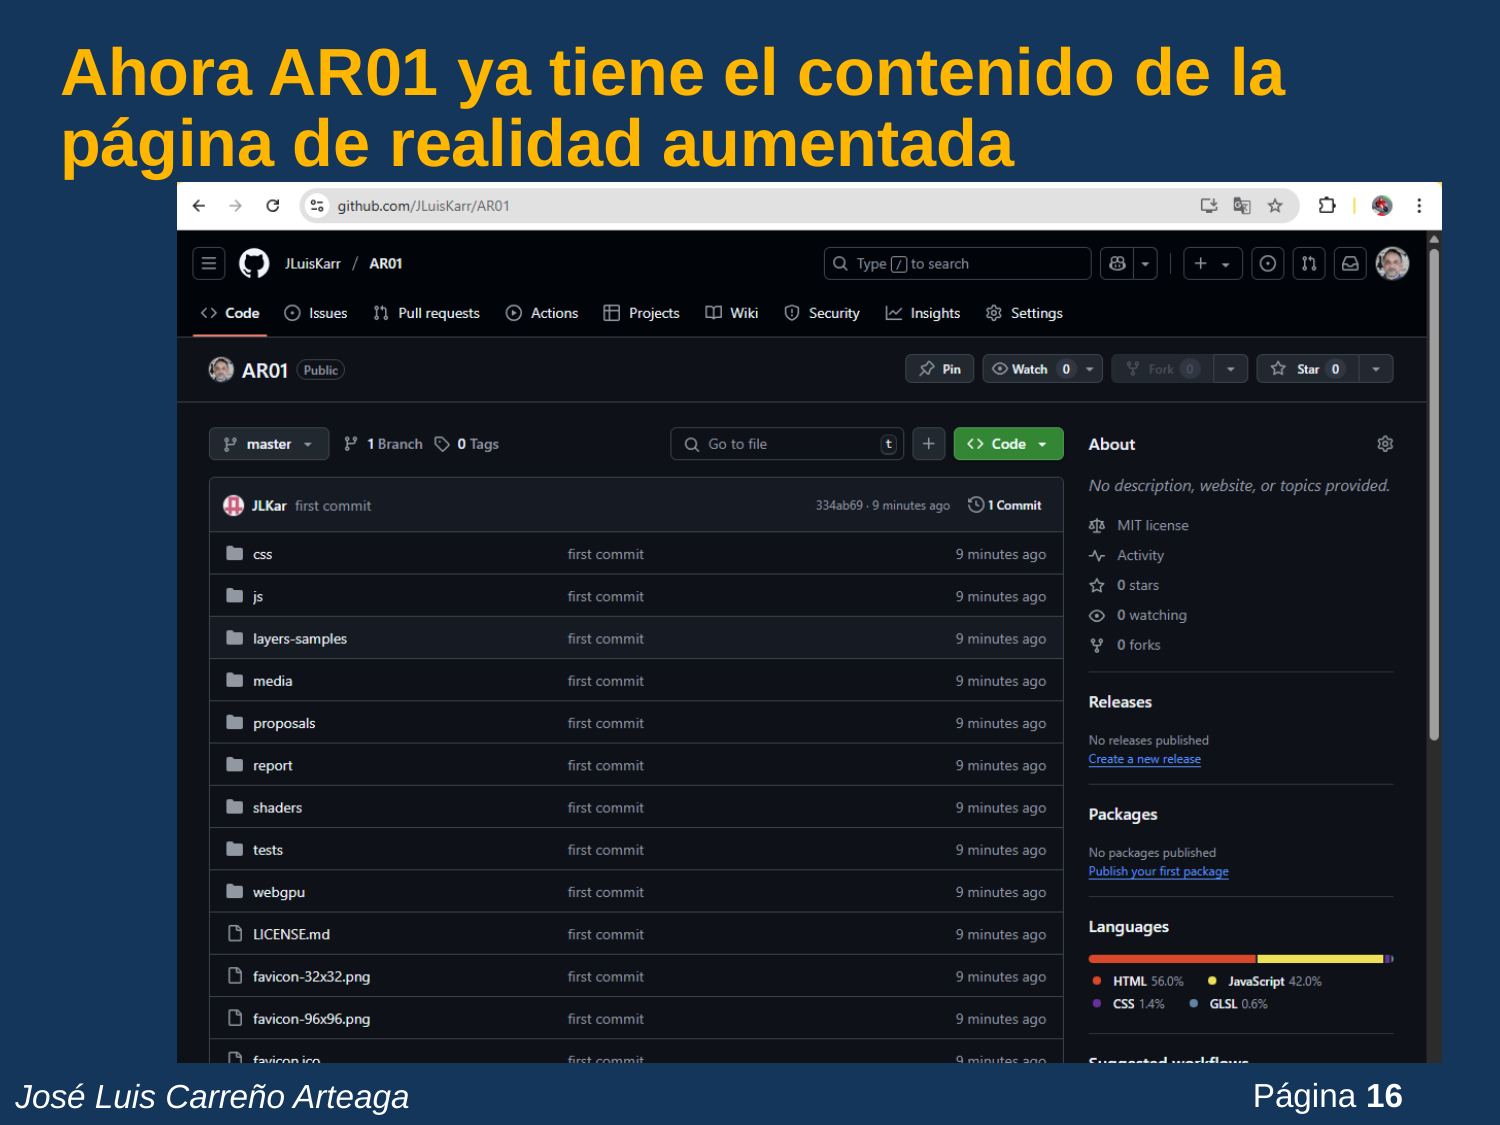

# Ahora AR01 ya tiene el contenido de la página de realidad aumentada